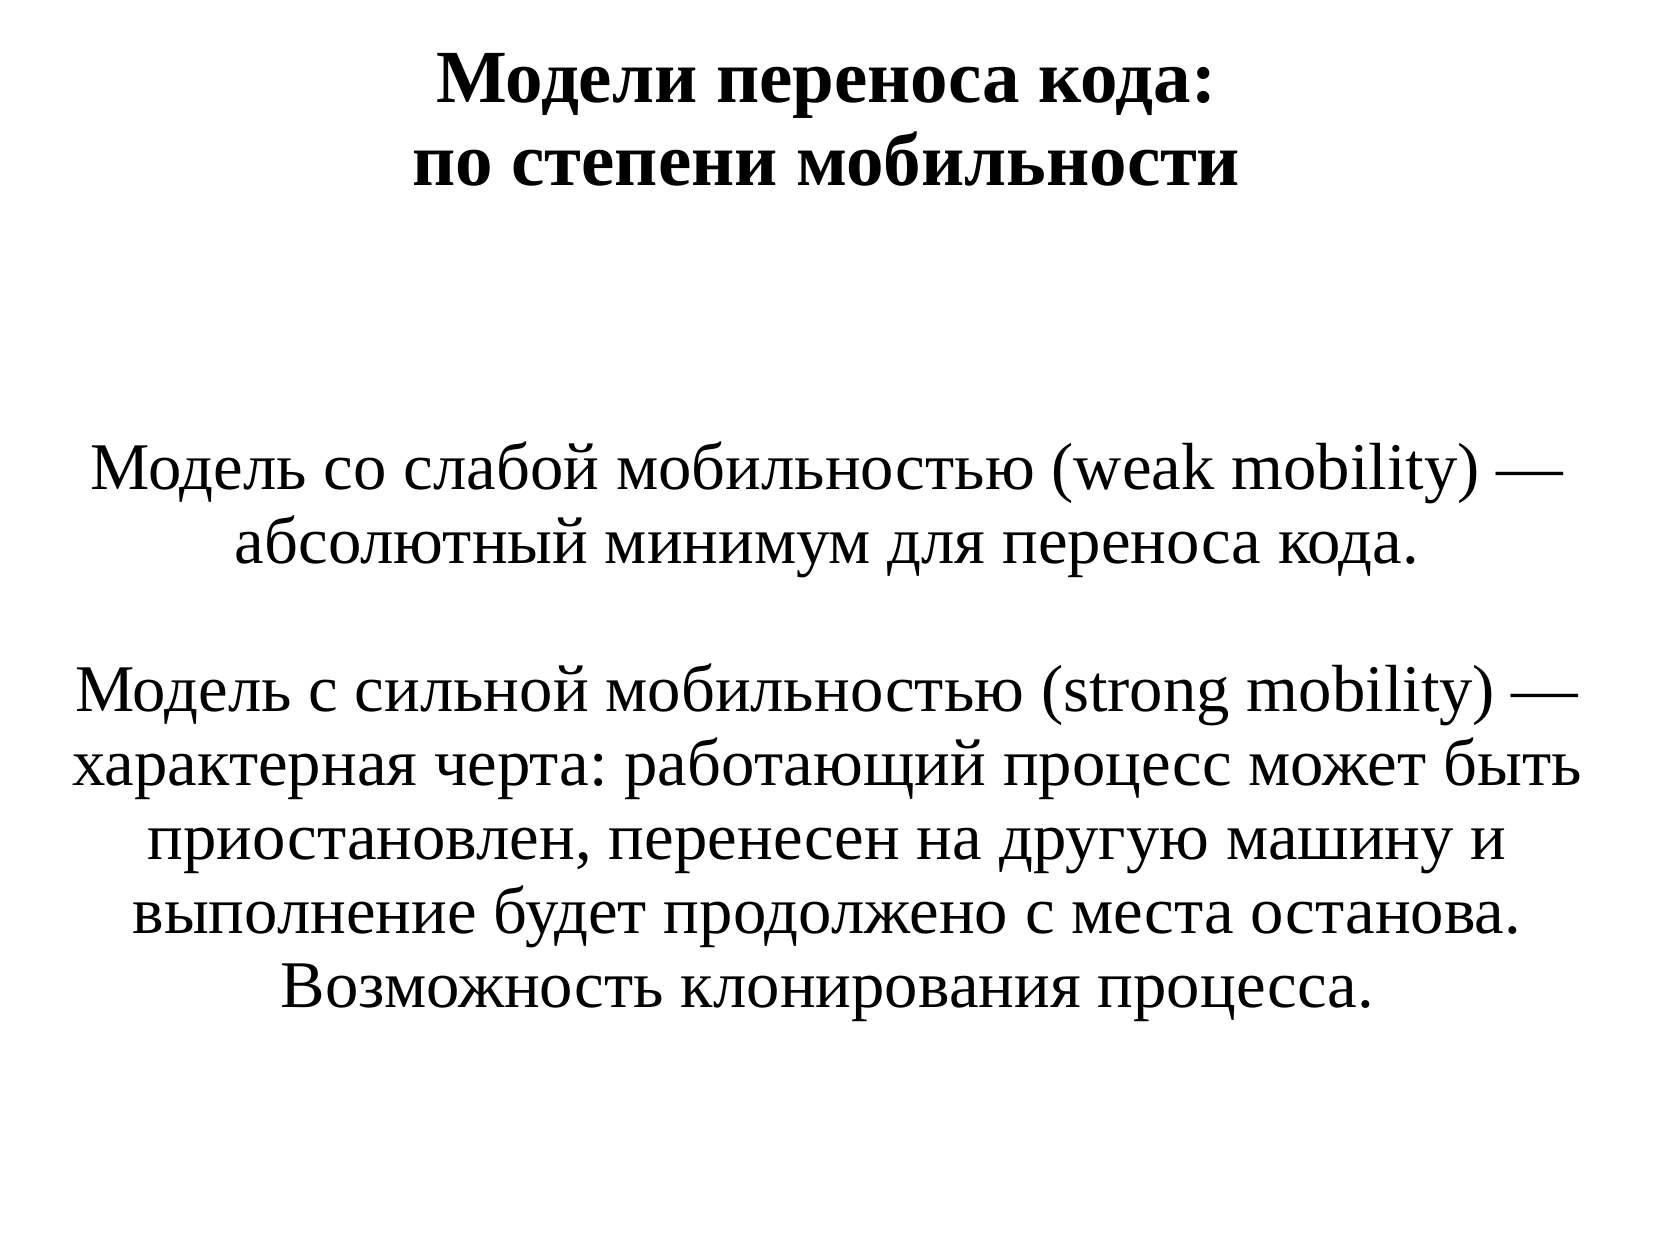

# Модели переноса кода: по степени мобильности
Модель со слабой мобильностью (weak mobility) — абсолютный минимум для переноса кода.
Модель с сильной мобильностью (strong mobility) — характерная черта: работающий процесс может быть приостановлен, перенесен на другую машину и выполнение будет продолжено с места останова.
Возможность клонирования процесса.